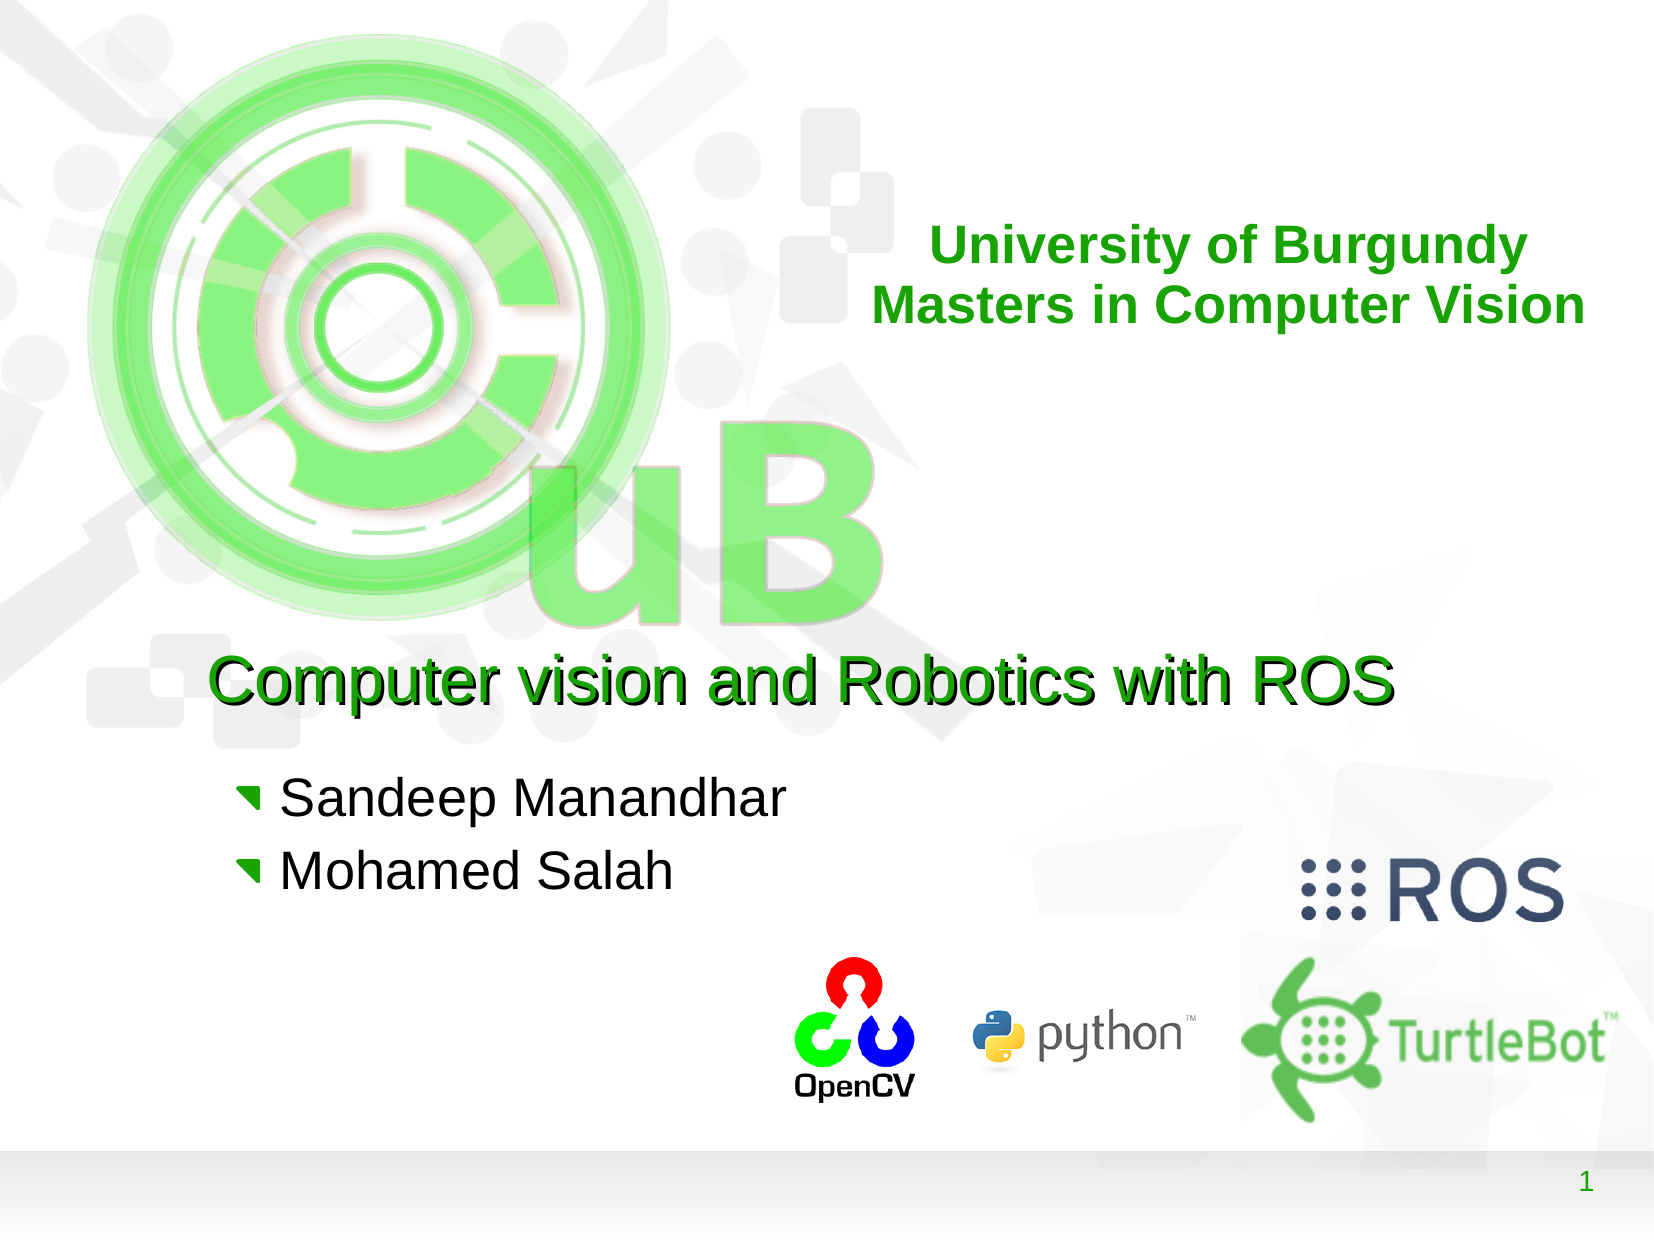

University of Burgundy
Masters in Computer Vision
# Computer vision and Robotics with ROS
Sandeep Manandhar
Mohamed Salah
1